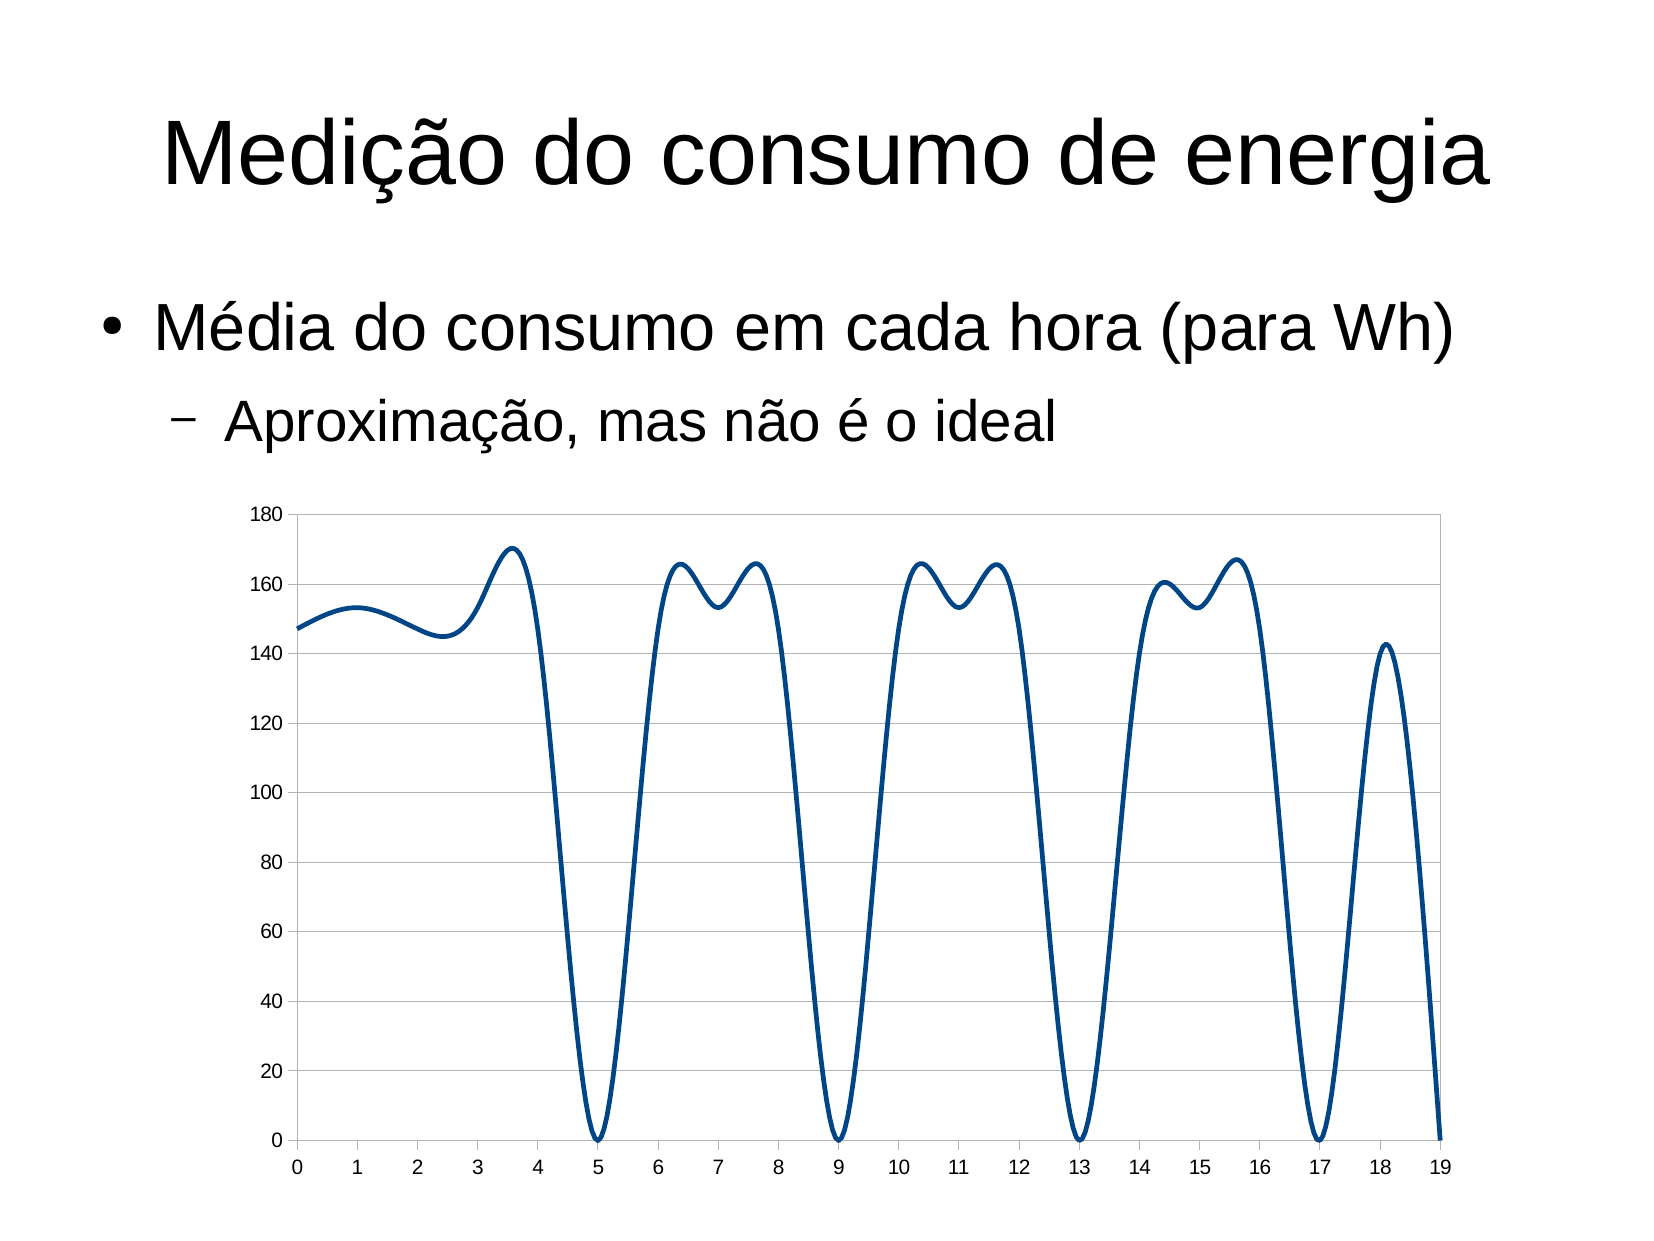

# Medição do consumo de energia
Média do consumo em cada hora (para Wh)
Aproximação, mas não é o ideal
### Chart
| Category | Coluna D |
|---|---|
| 0 | 147.1 |
| 1 | 153.2 |
| 2 | 147.1 |
| 3 | 153.2 |
| 4 | 147.1 |
| 5 | 0.0 |
| 6 | 147.1 |
| 7 | 153.2 |
| 8 | 147.1 |
| 9 | 0.0 |
| 10 | 147.1 |
| 11 | 153.2 |
| 12 | 147.1 |
| 13 | 0.0 |
| 14 | 139.91 |
| 15 | 153.2 |
| 16 | 147.1 |
| 17 | 0.0 |
| 18 | 139.91 |
| 19 | 0.0 |